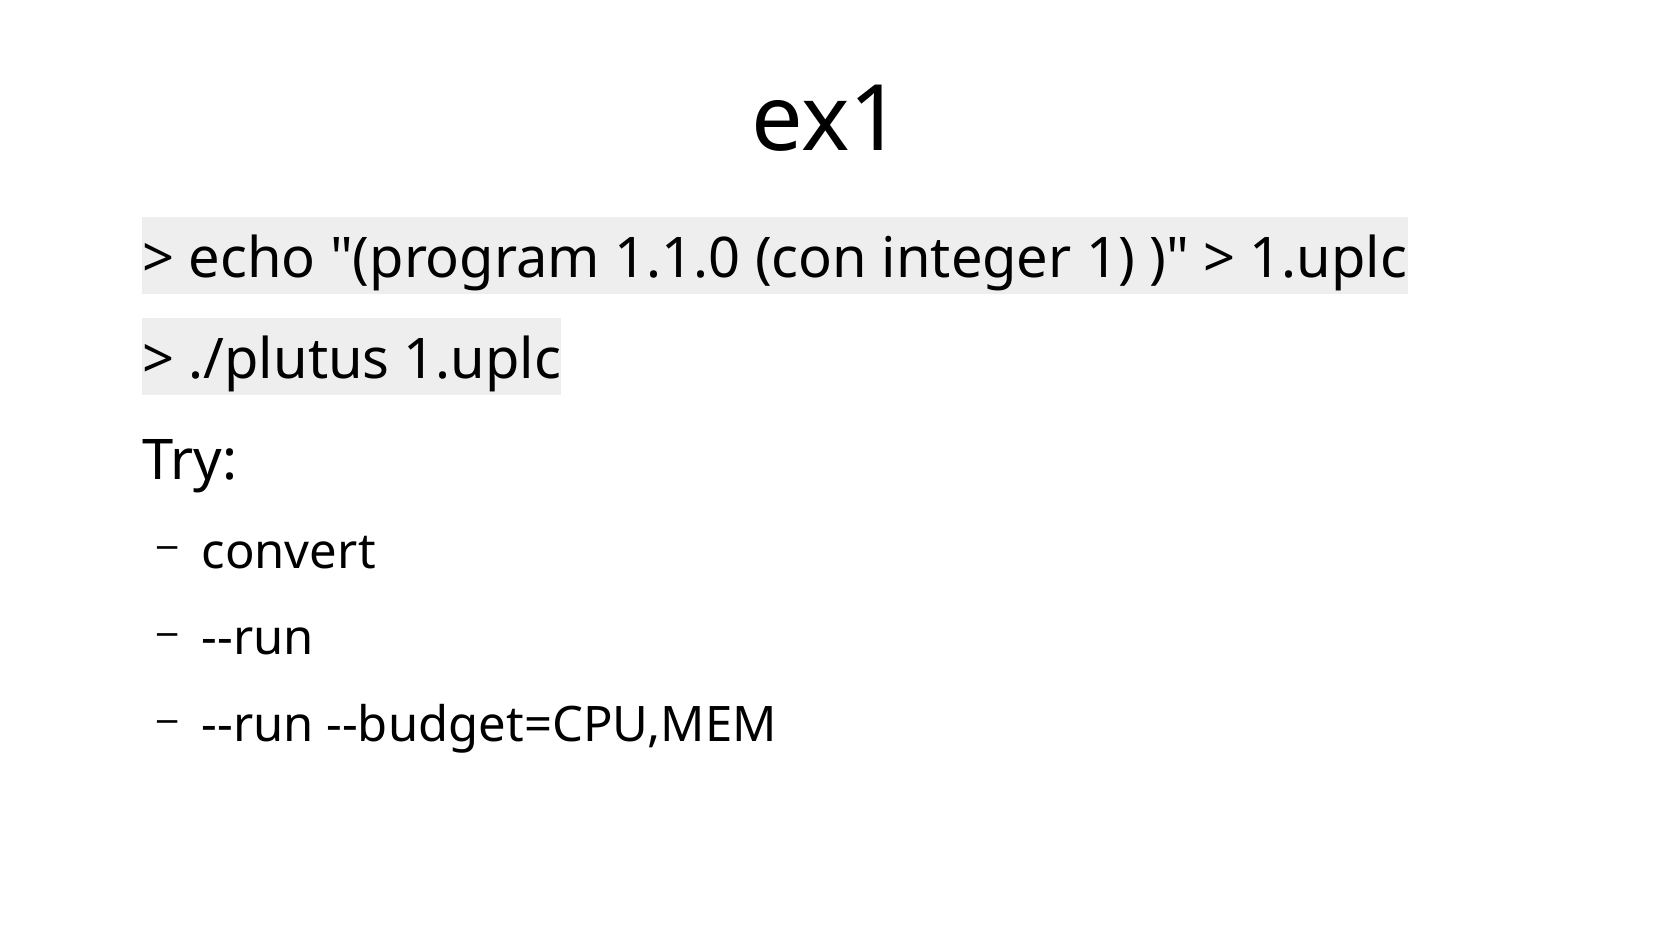

# ex1
> echo "(program 1.1.0 (con integer 1) )" > 1.uplc
> ./plutus 1.uplc
Try:
convert
--run
--run --budget=CPU,MEM